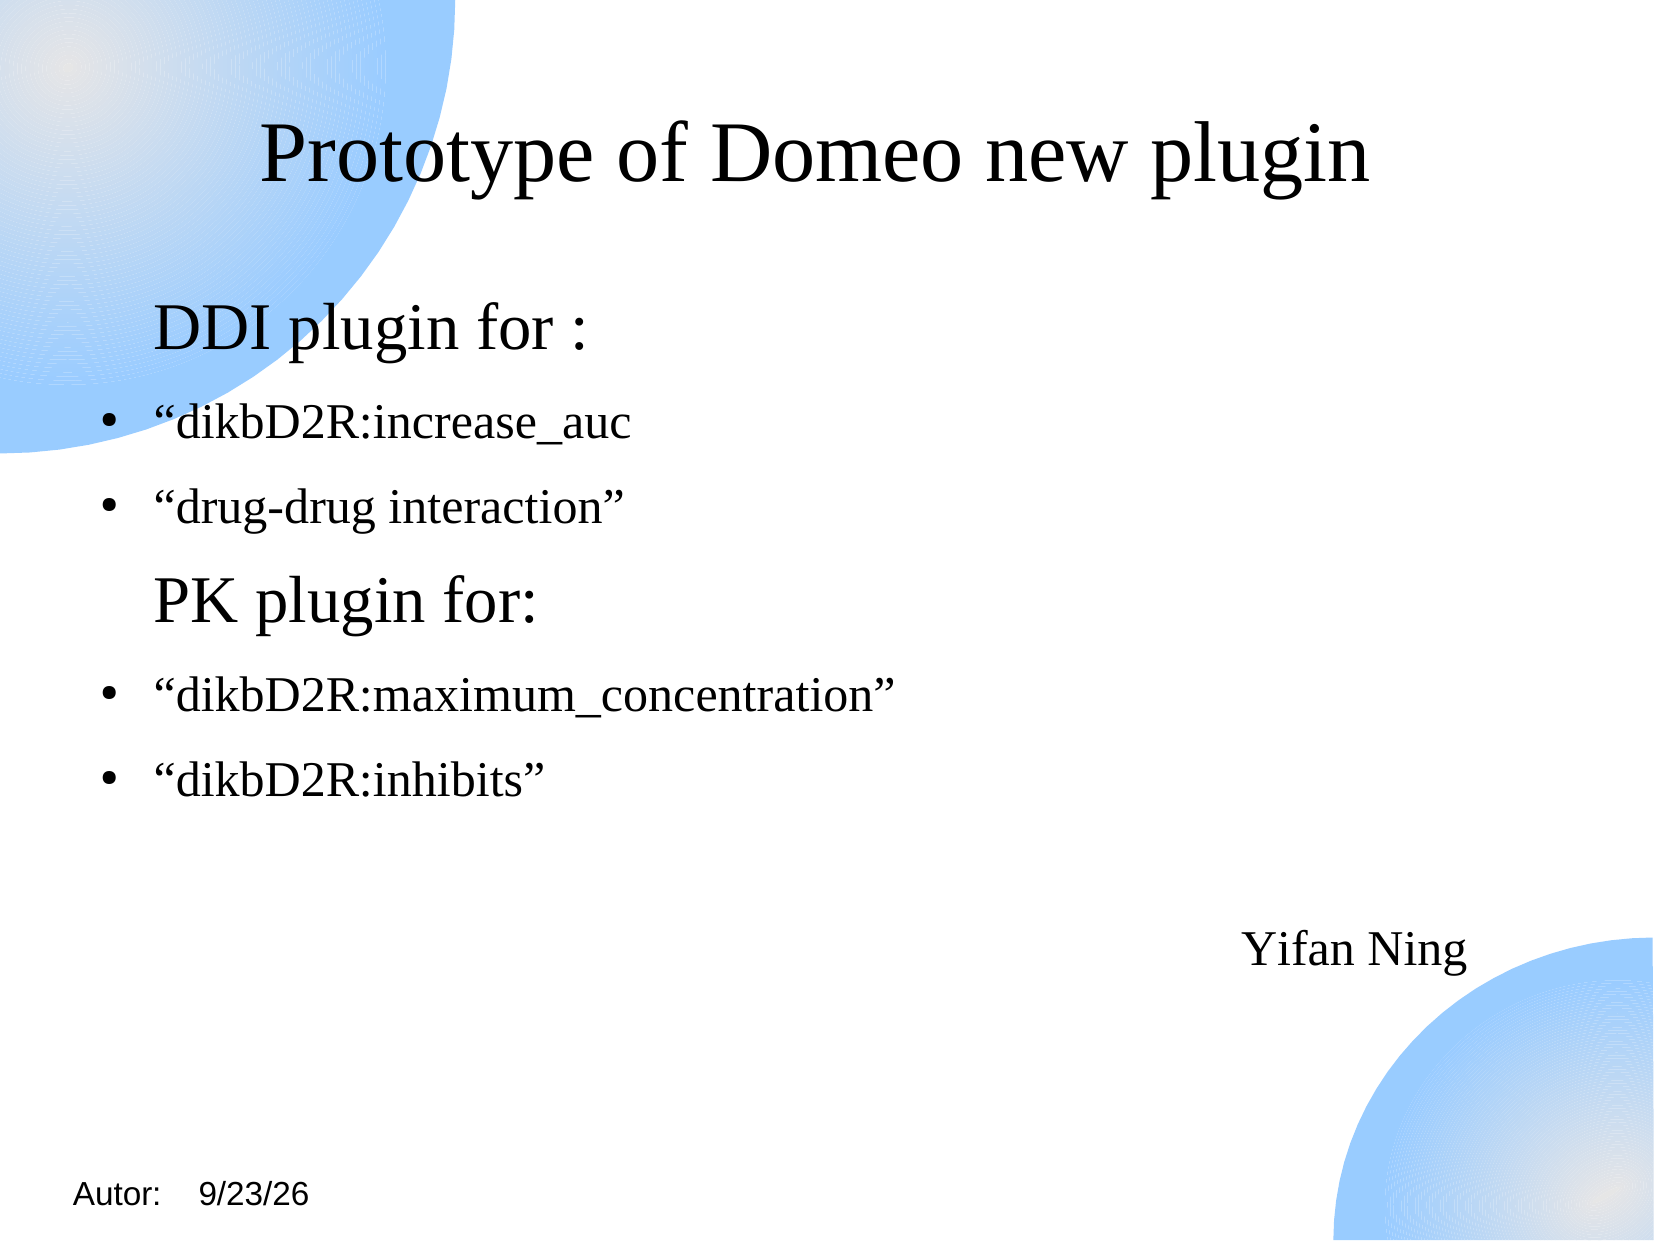

# Prototype of Domeo new plugin
DDI plugin for :
“dikbD2R:increase_auc
“drug-drug interaction”
PK plugin for:
“dikbD2R:maximum_concentration”
“dikbD2R:inhibits”
 Yifan Ning